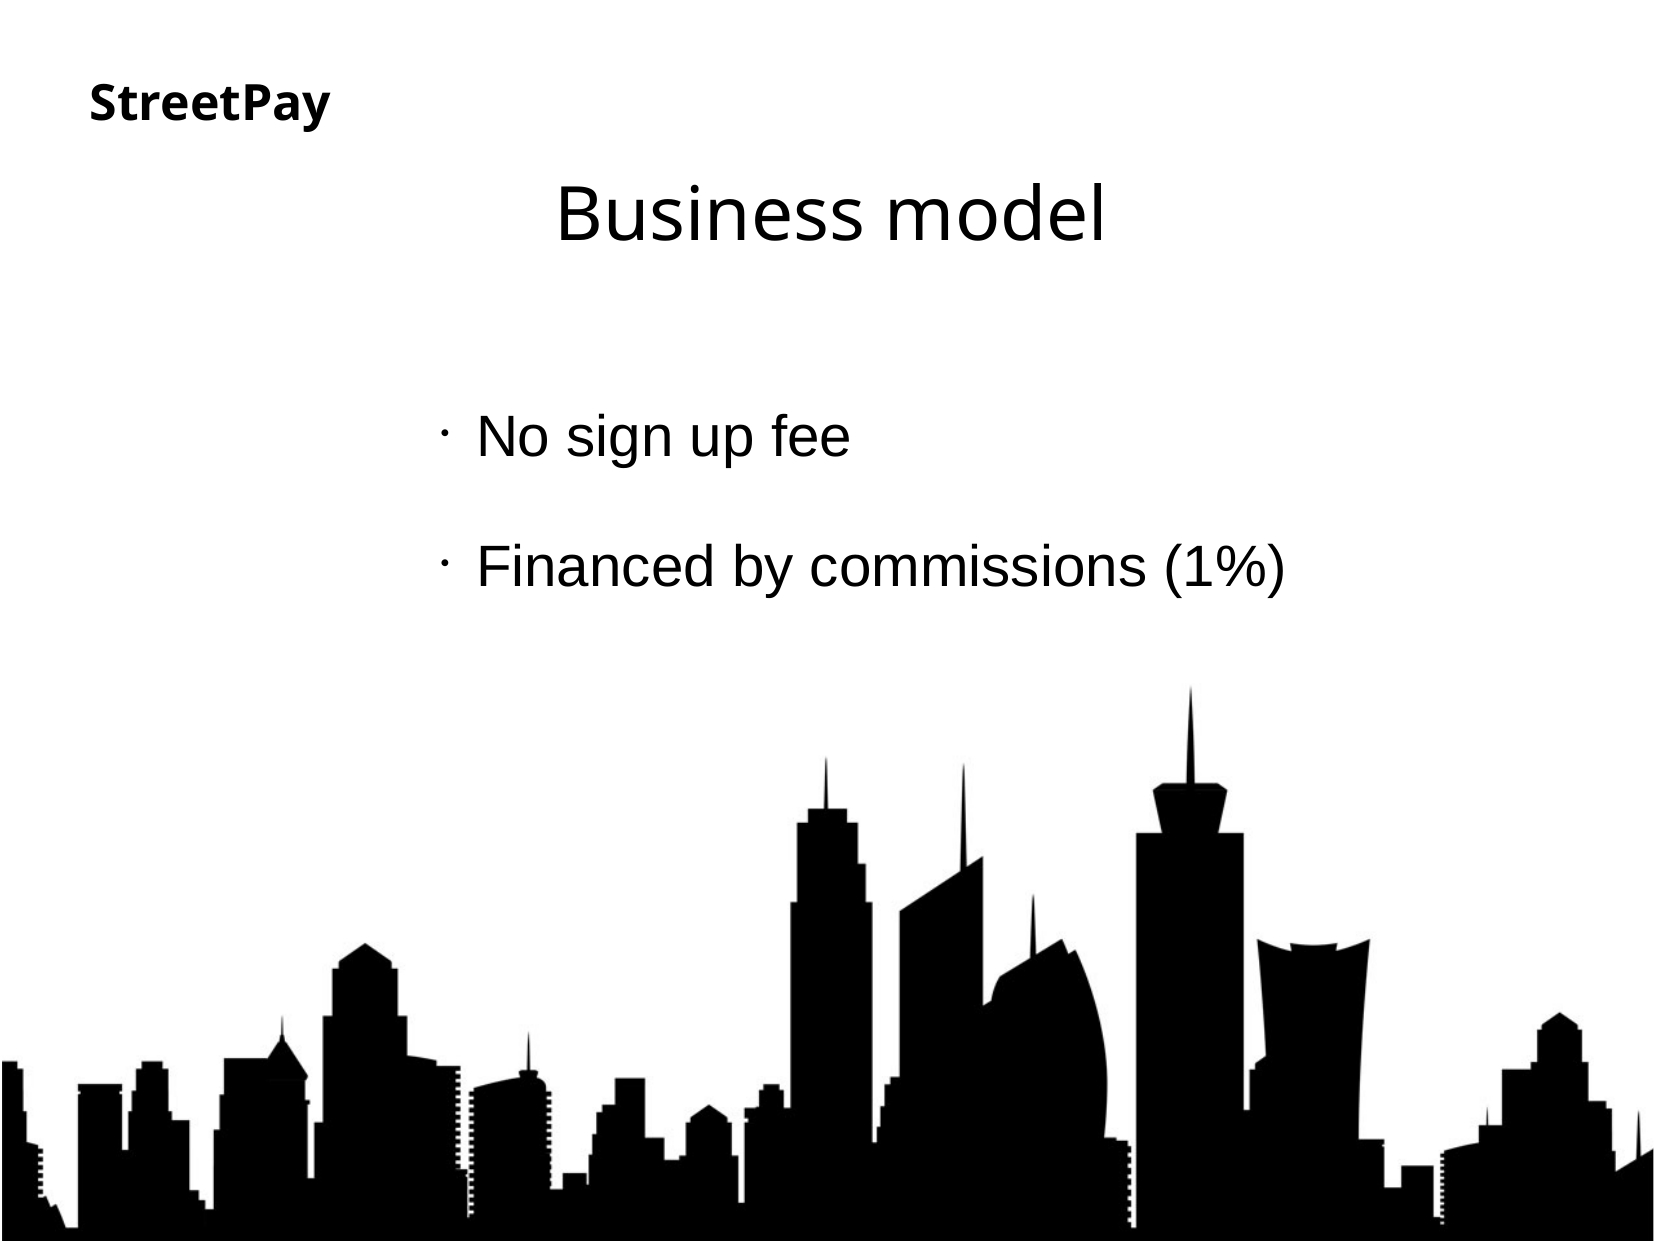

StreetPay
Business model
No sign up fee
Financed by commissions (1%)